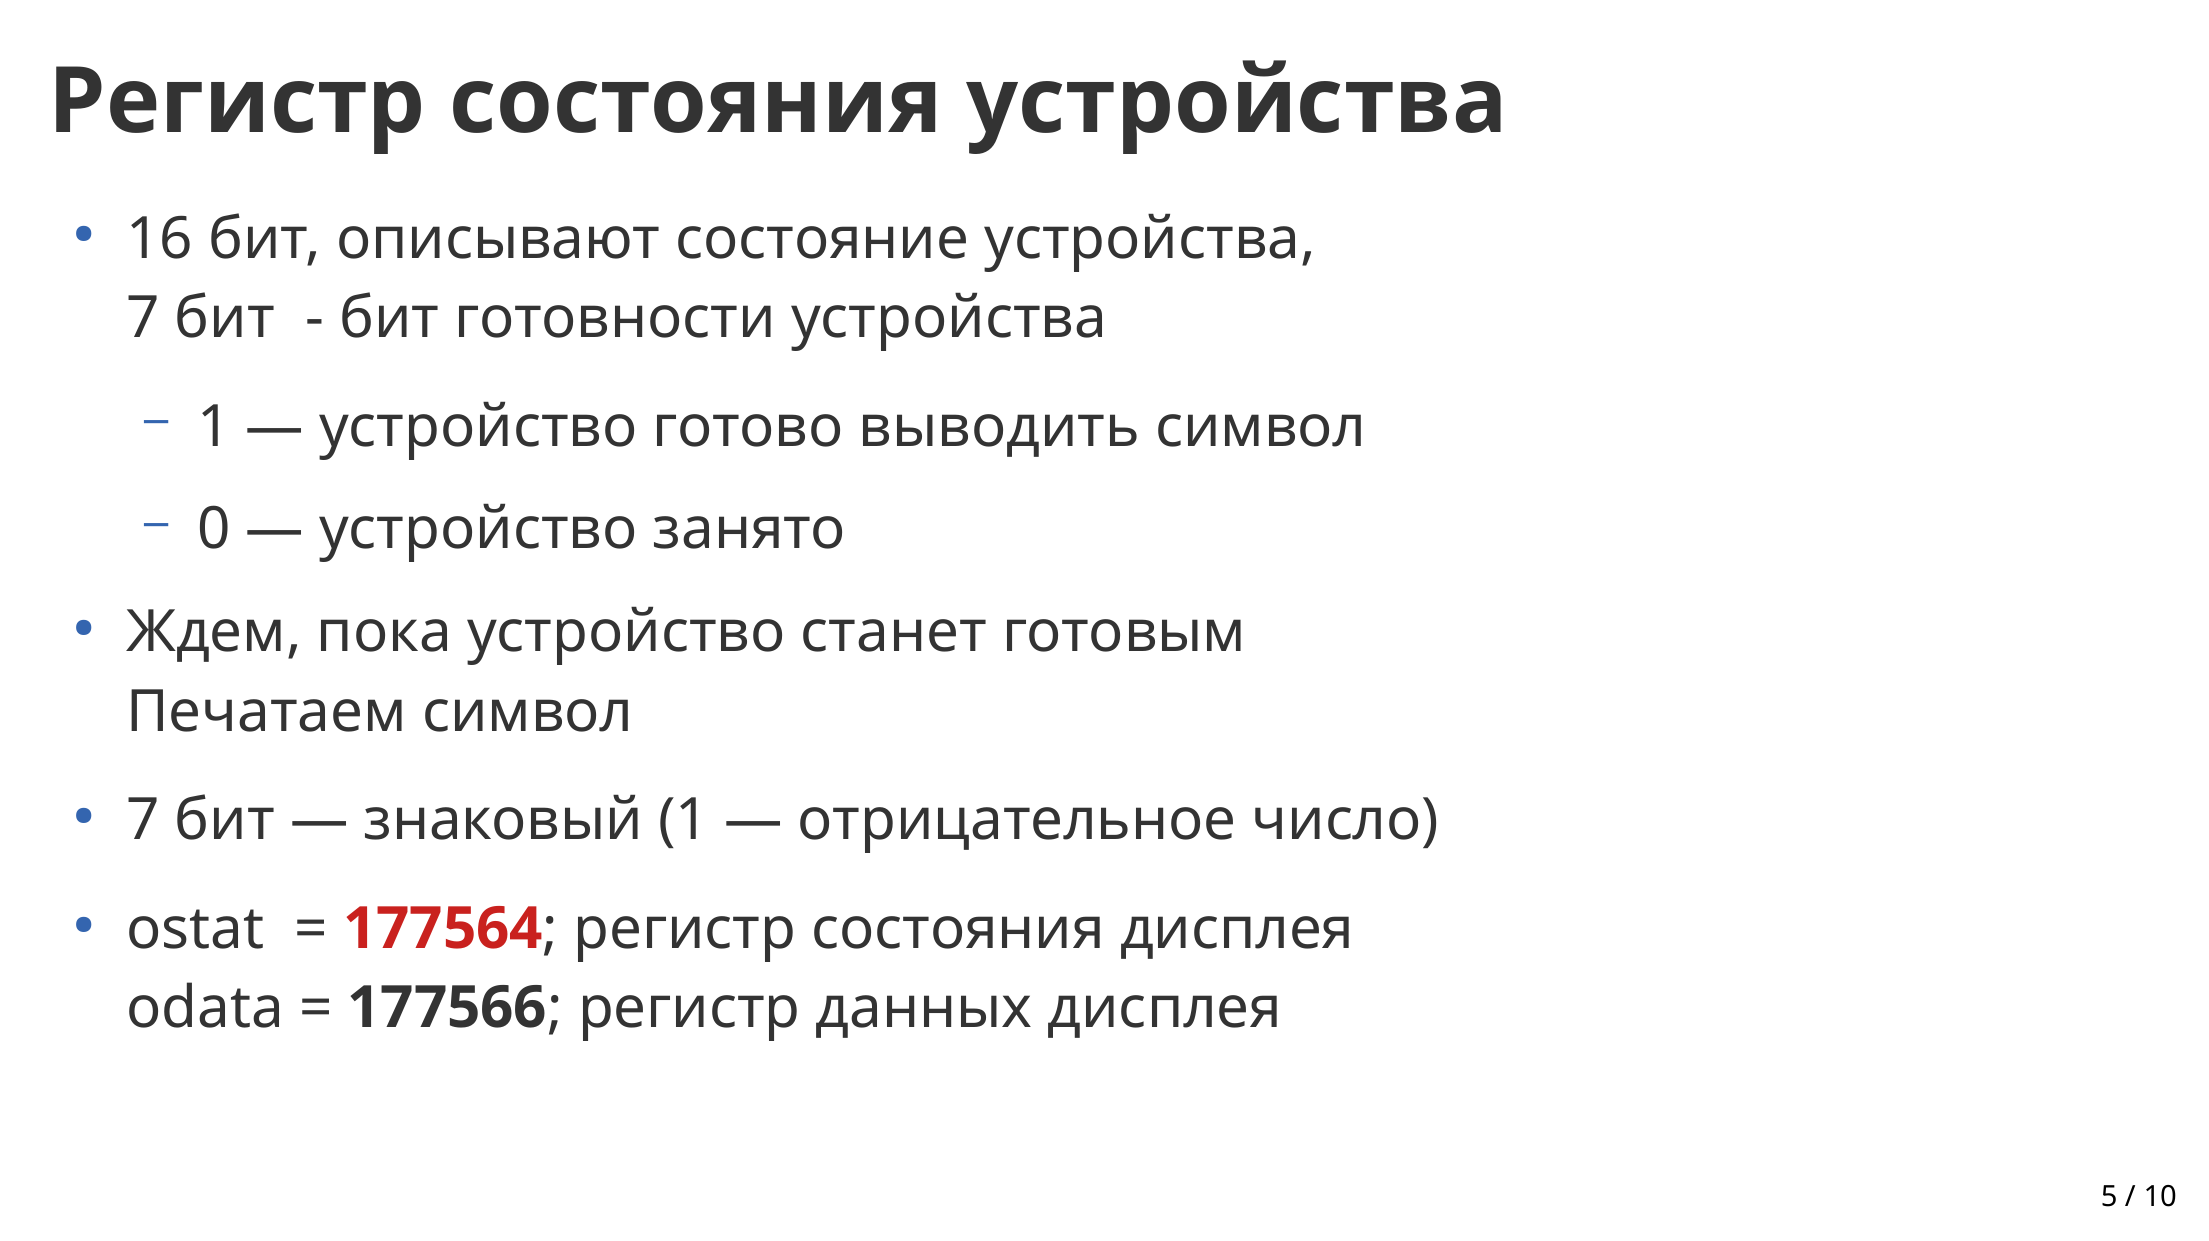

# Регистр состояния устройства
16 бит, описывают состояние устройства,
7 бит - бит готовности устройства
1 — устройство готово выводить символ
0 — устройство занято
Ждем, пока устройство станет готовым
Печатаем символ
7 бит — знаковый (1 — отрицательное число)
ostat = 177564; регистр состояния дисплея
odata = 177566; регистр данных дисплея
5